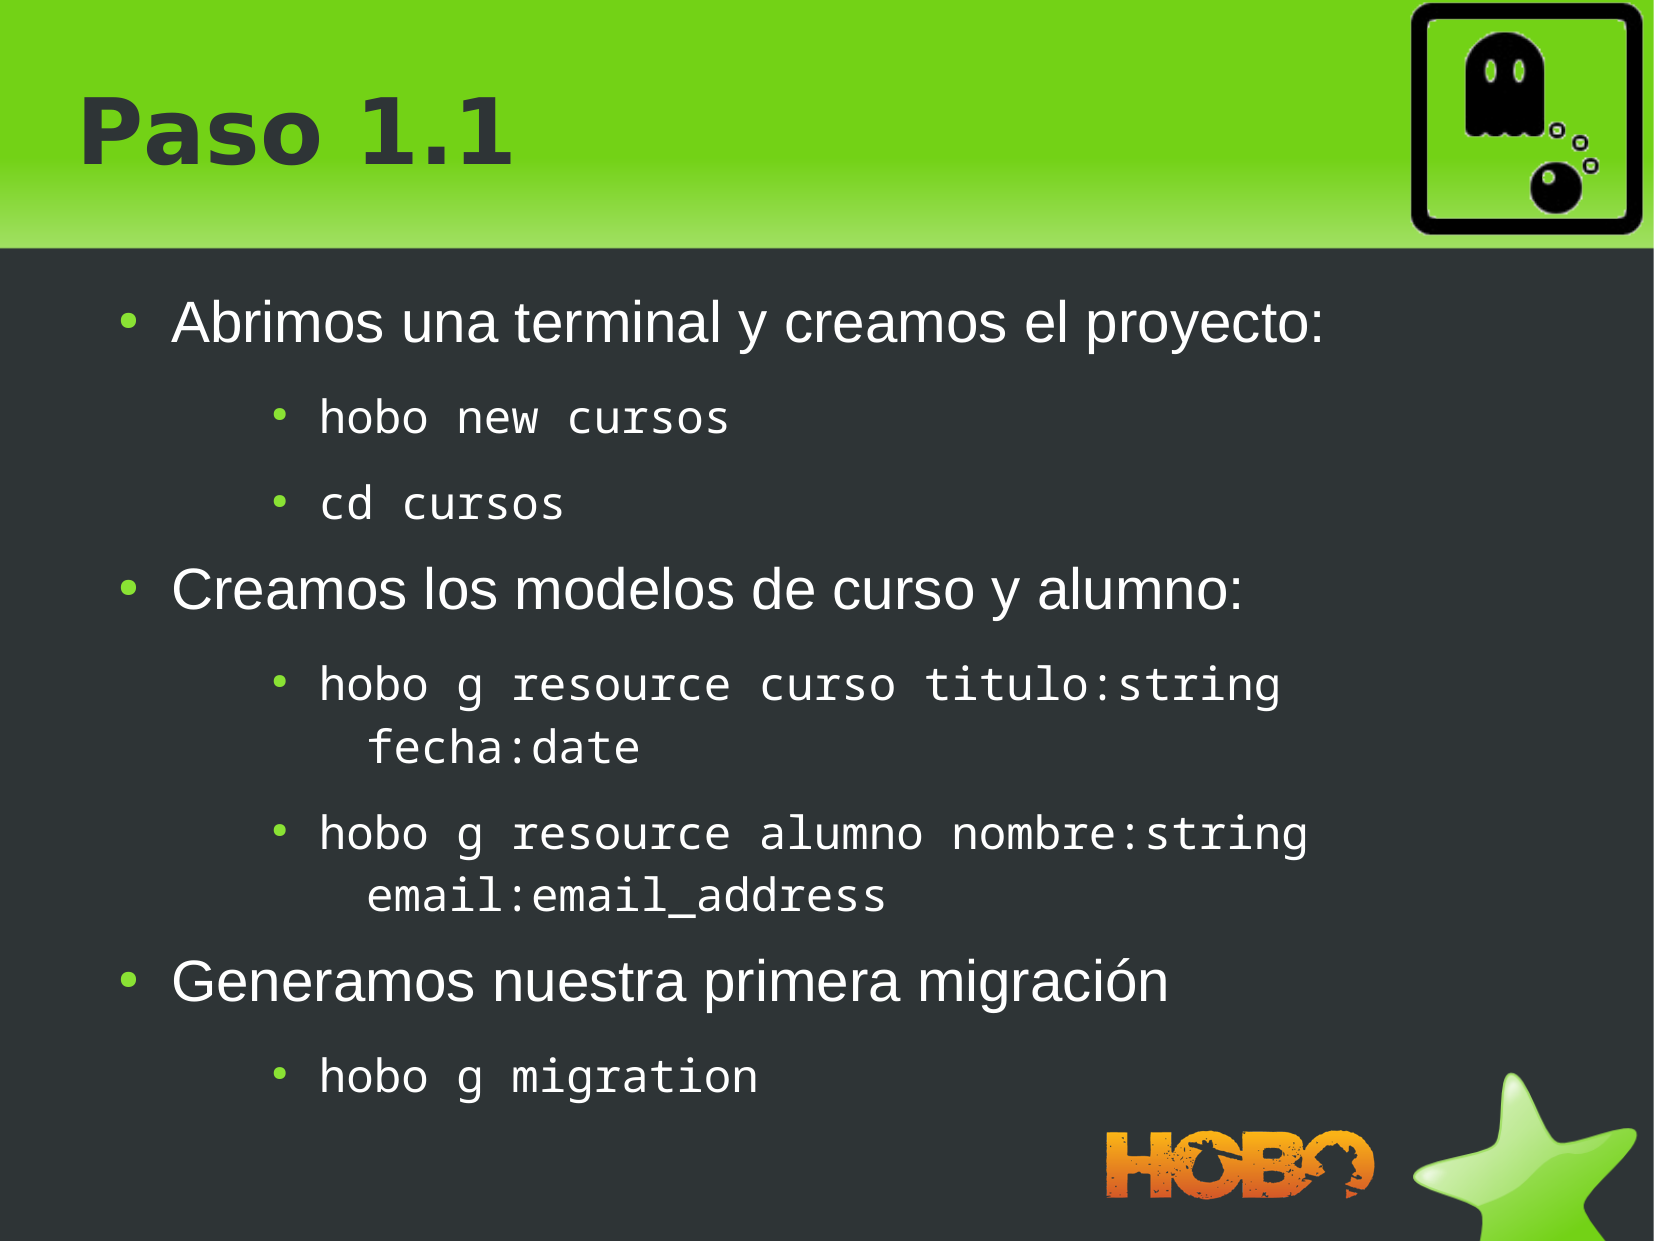

# Paso 1.1
Abrimos una terminal y creamos el proyecto:
hobo new cursos
cd cursos
Creamos los modelos de curso y alumno:
hobo g resource curso titulo:string fecha:date
hobo g resource alumno nombre:string email:email_address
Generamos nuestra primera migración
hobo g migration